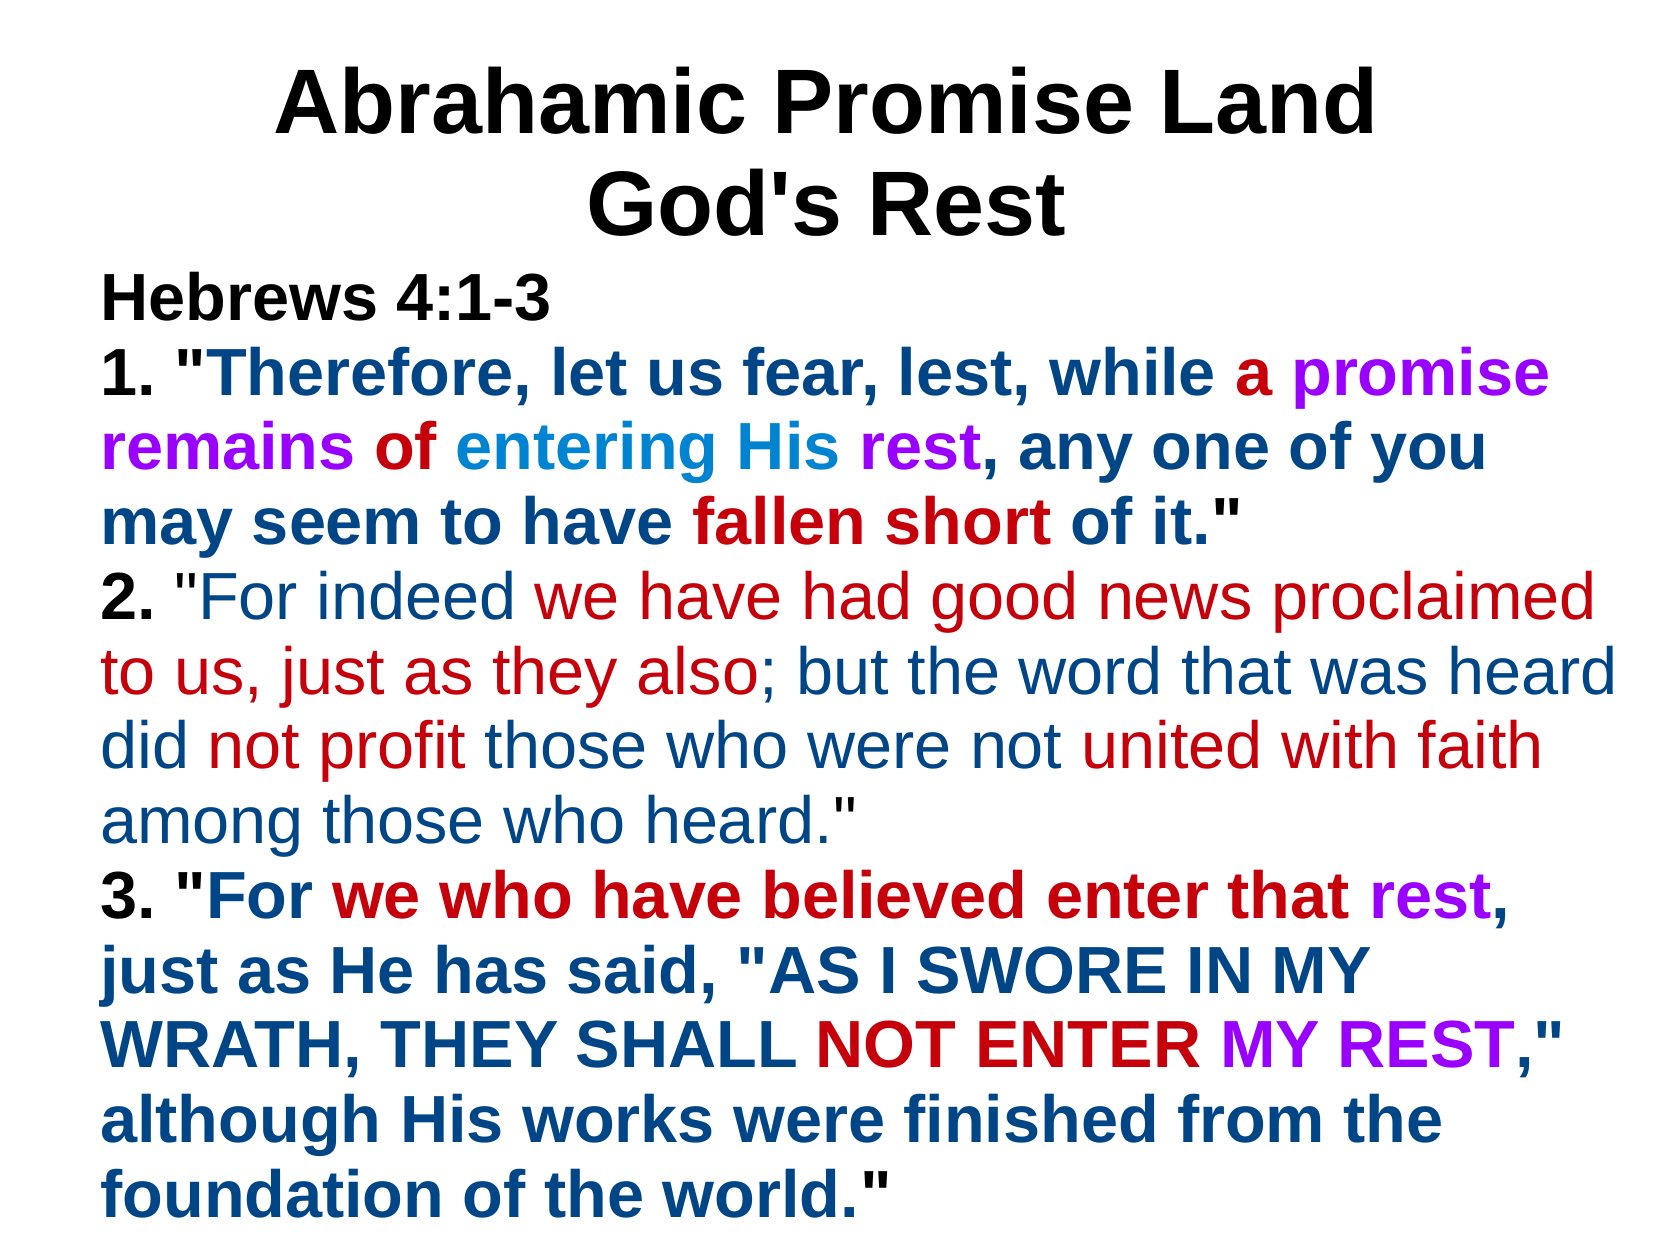

# Abrahamic Promise Land God's Rest
Hebrews 4:1-3
1. "Therefore, let us fear, lest, while a promise remains of entering His rest, any one of you may seem to have fallen short of it."
2. "For indeed we have had good news proclaimed to us, just as they also; but the word that was heard did not profit those who were not united with faith among those who heard."
3. "For we who have believed enter that rest, just as He has said, "AS I SWORE IN MY WRATH, THEY SHALL NOT ENTER MY REST," although His works were finished from the foundation of the world."